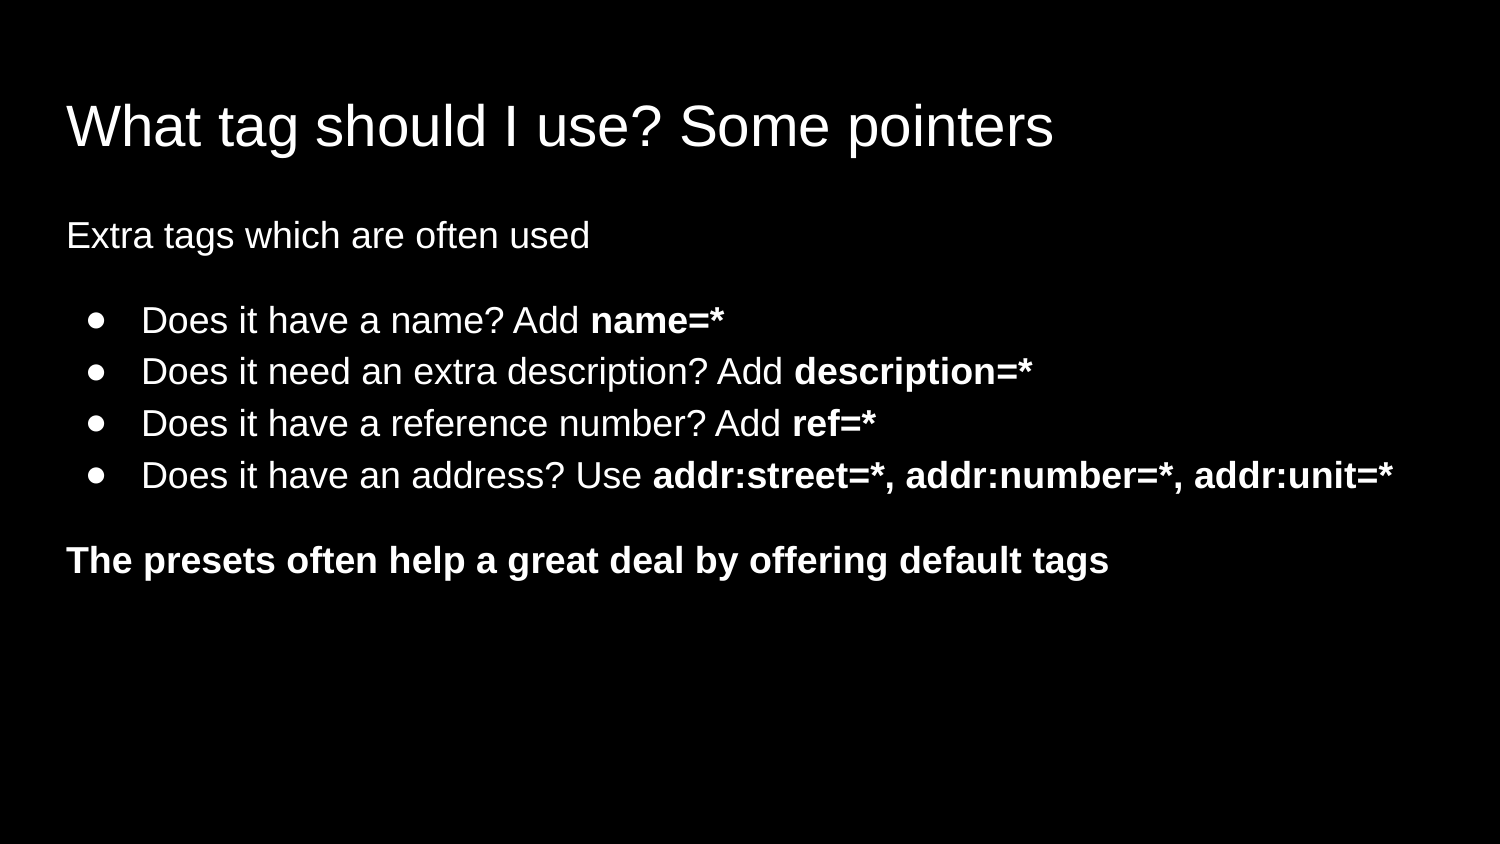

# What tag should I use? Some pointers
Extra tags which are often used
Does it have a name? Add name=*
Does it need an extra description? Add description=*
Does it have a reference number? Add ref=*
Does it have an address? Use addr:street=*, addr:number=*, addr:unit=*
The presets often help a great deal by offering default tags